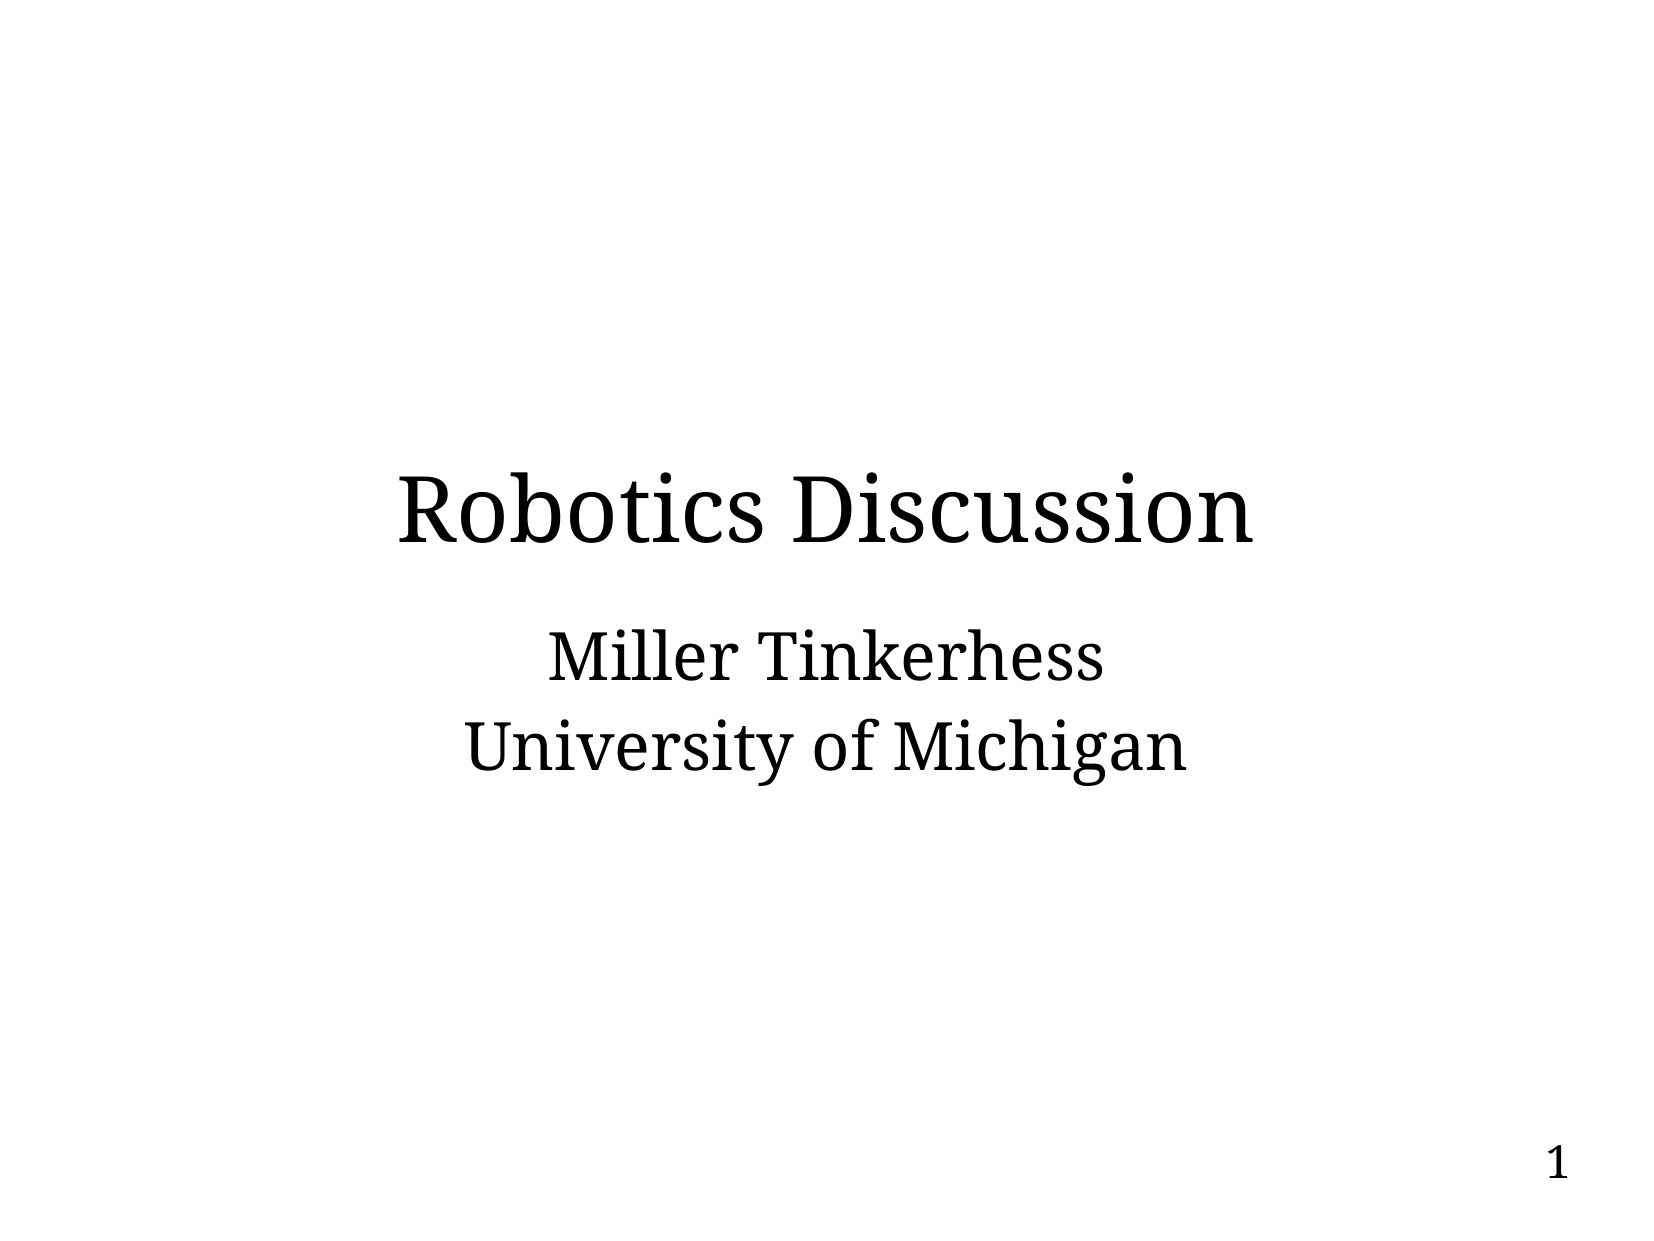

Miller Tinkerhess
University of Michigan
# Robotics Discussion
1